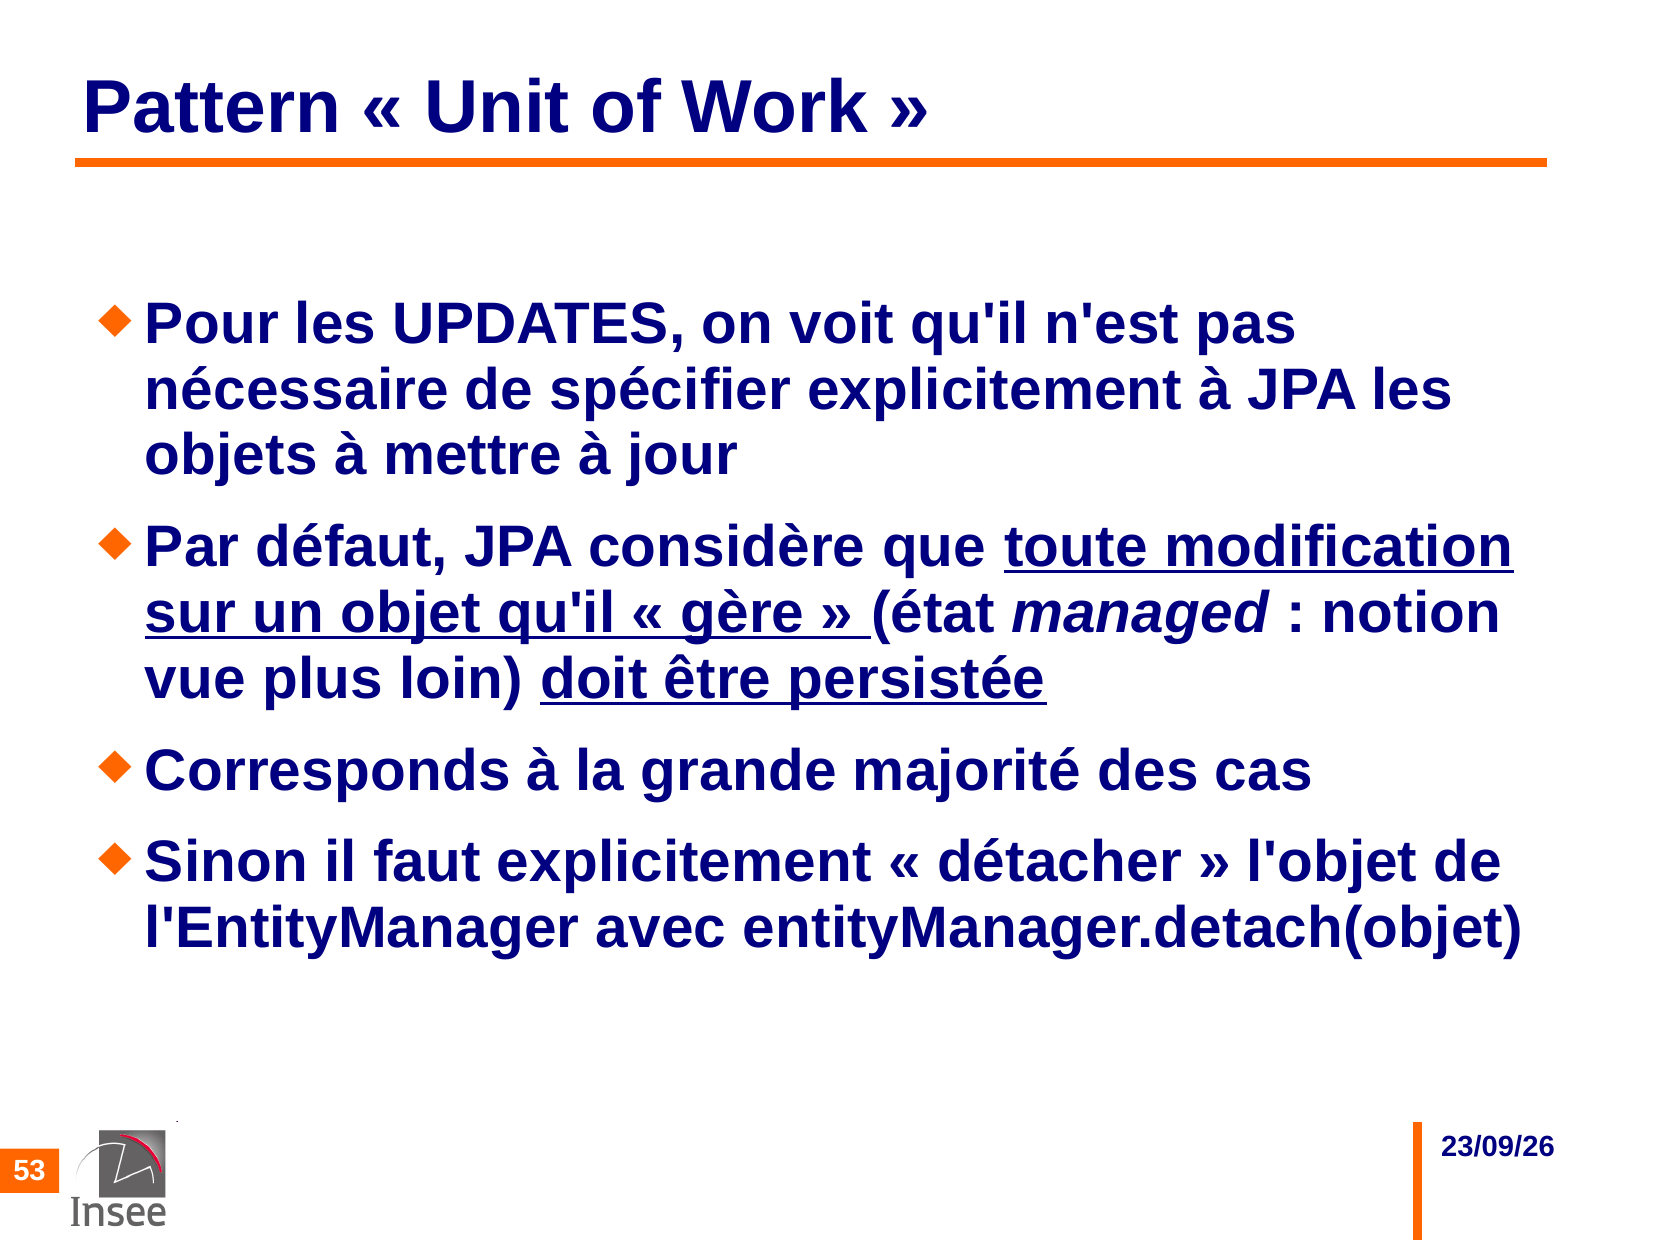

# Pattern « Unit of Work »
Pour les UPDATES, on voit qu'il n'est pas nécessaire de spécifier explicitement à JPA les objets à mettre à jour
Par défaut, JPA considère que toute modification sur un objet qu'il « gère » (état managed : notion vue plus loin) doit être persistée
Corresponds à la grande majorité des cas
Sinon il faut explicitement « détacher » l'objet de l'EntityManager avec entityManager.detach(objet)
53